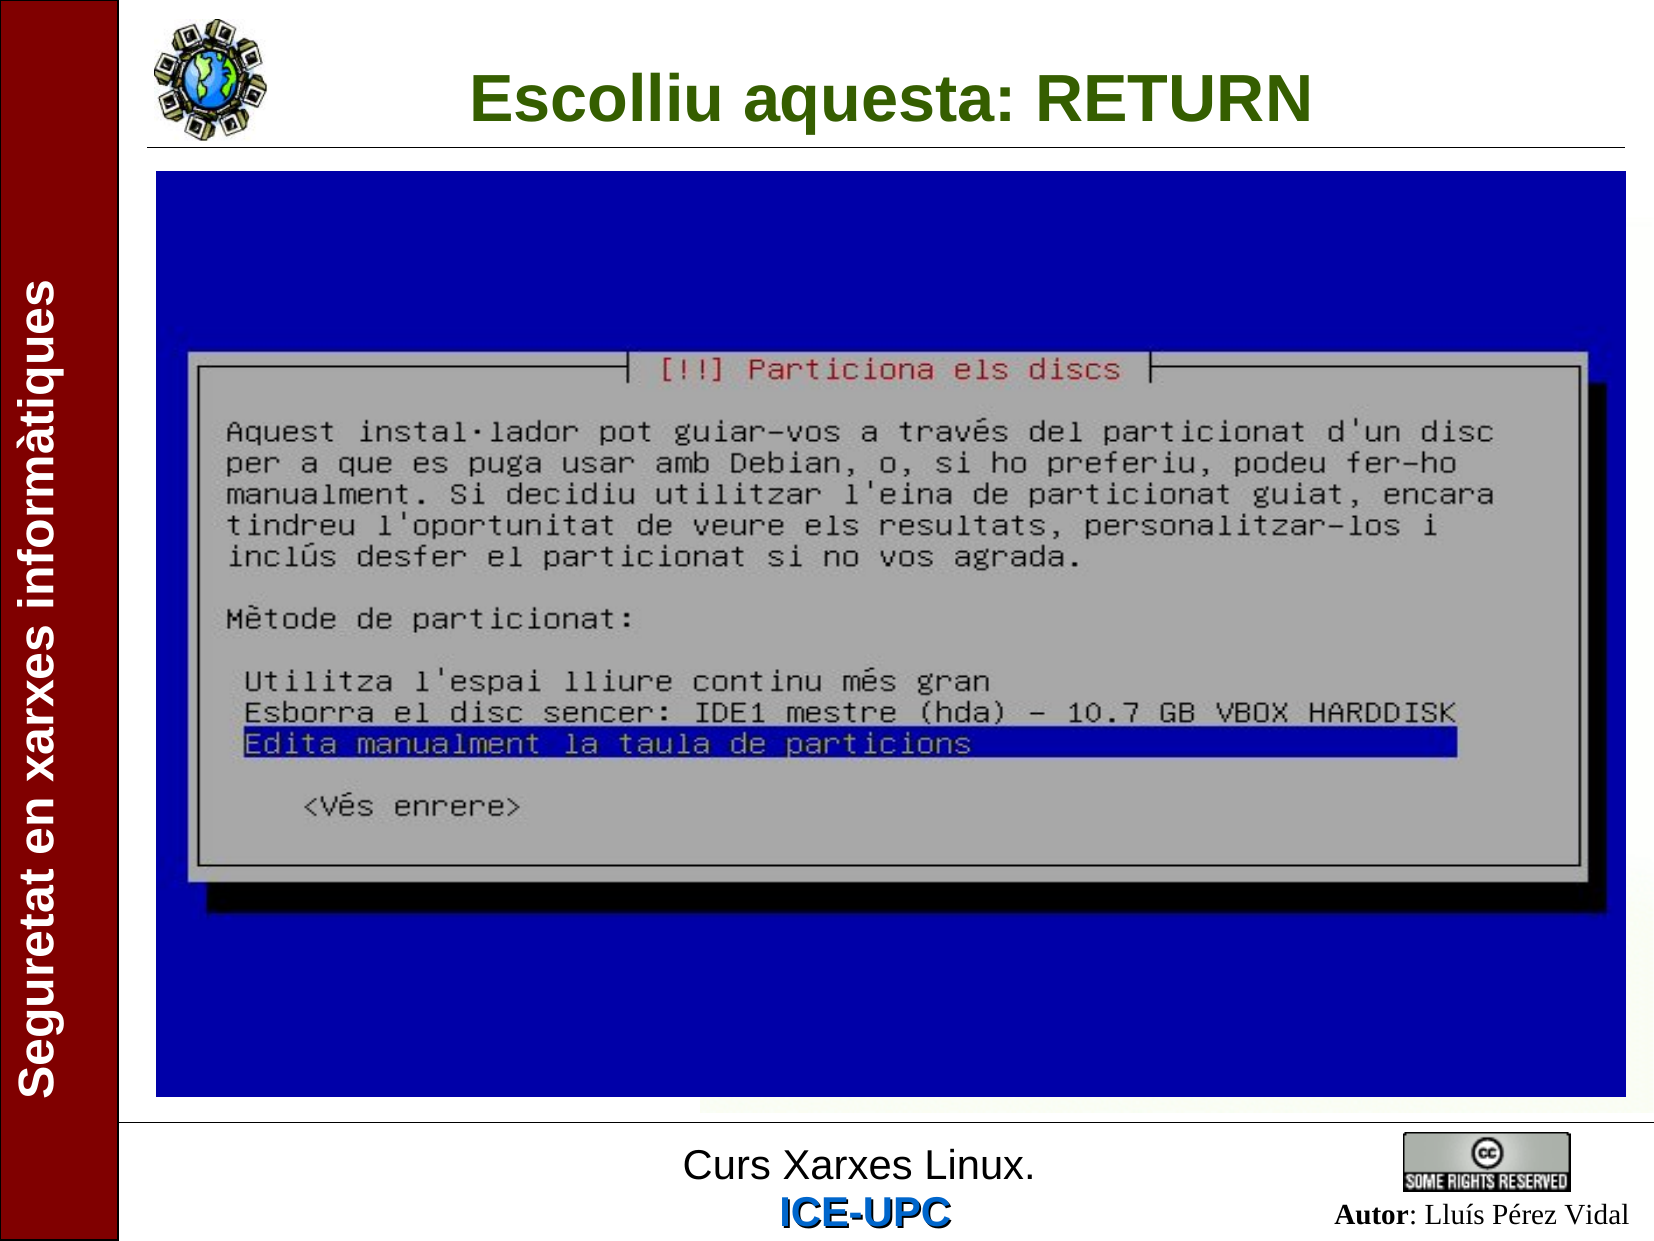

# Escolliu aquesta: RETURN
 Croquis d'arquitectura mostrant les 3 zones